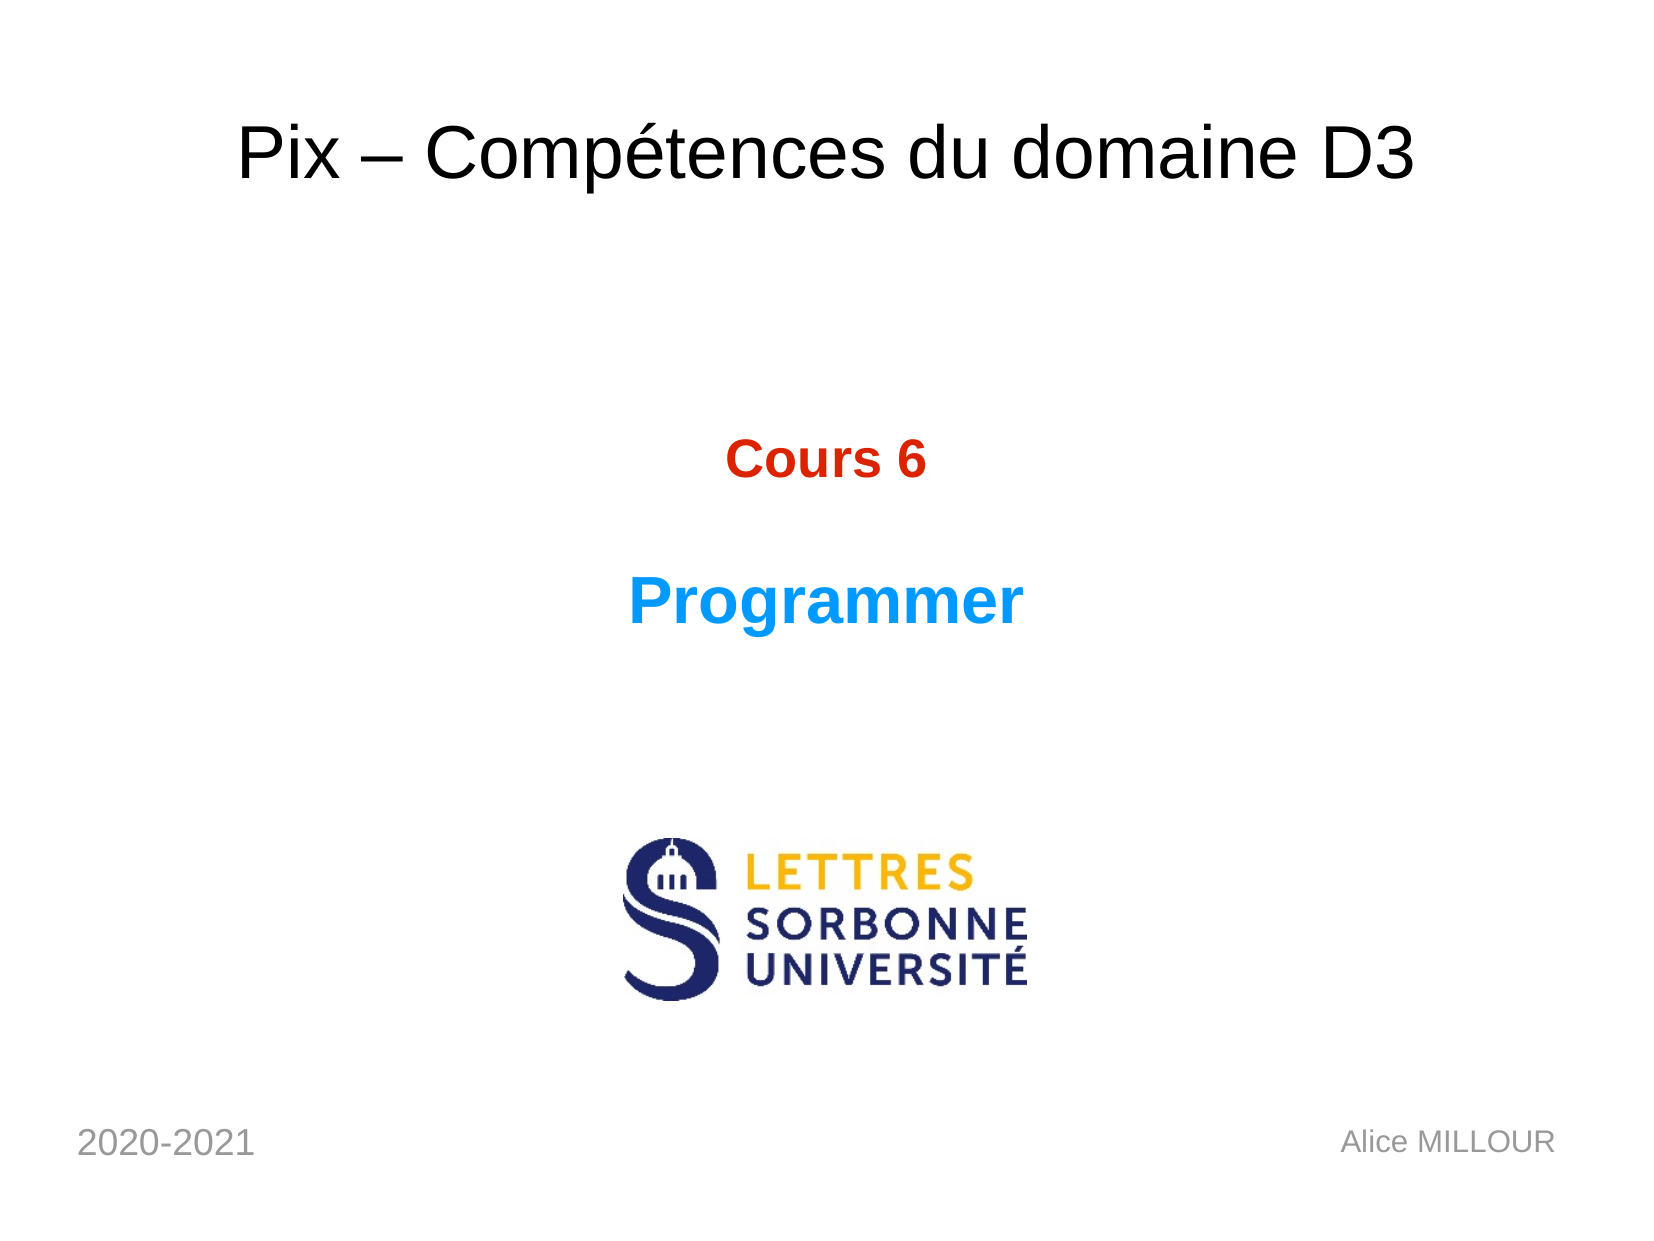

# Pix – Compétences du domaine D3
Cours 6
Programmer